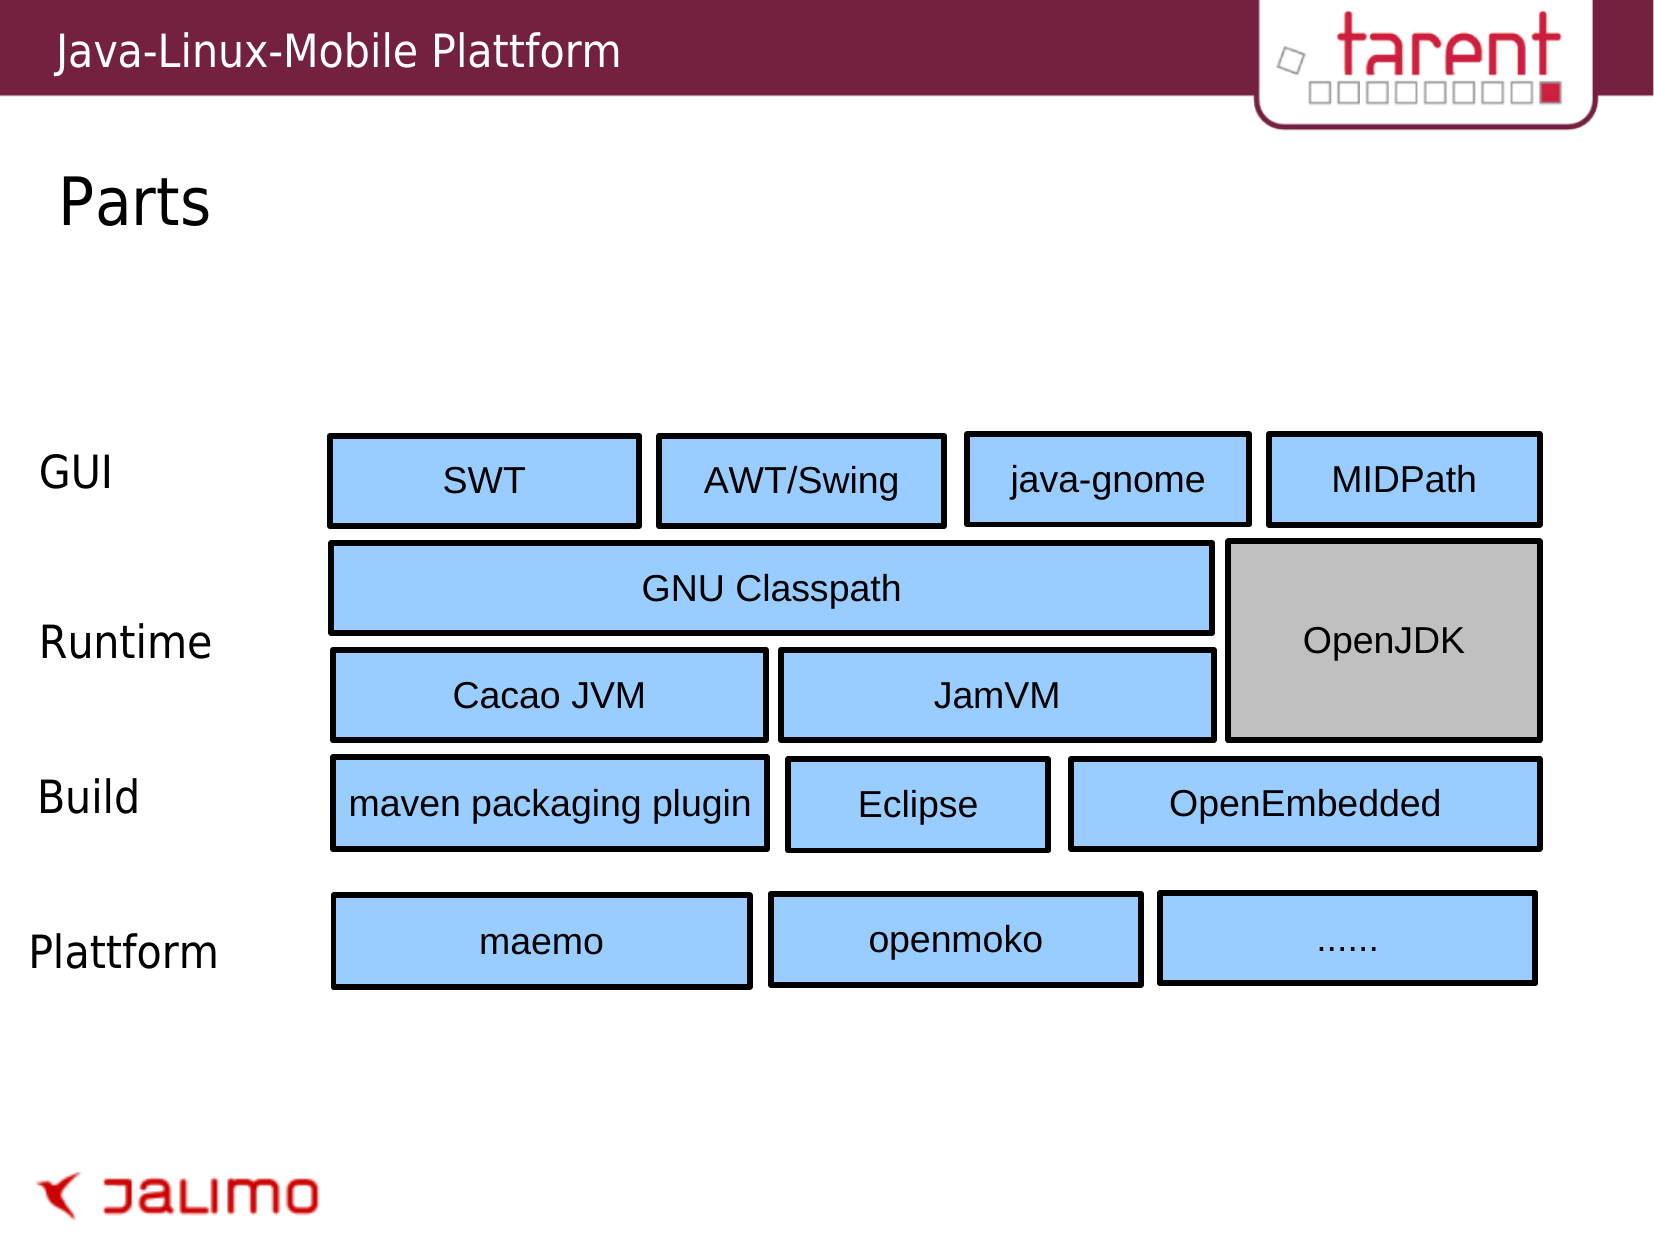

# Parts
java-gnome
MIDPath
SWT
AWT/Swing
GUI
OpenJDK
GNU Classpath
Runtime
Cacao JVM
JamVM
maven packaging plugin
OpenEmbedded
Eclipse
Build
...?...
......
openmoko
maemo
Plattform